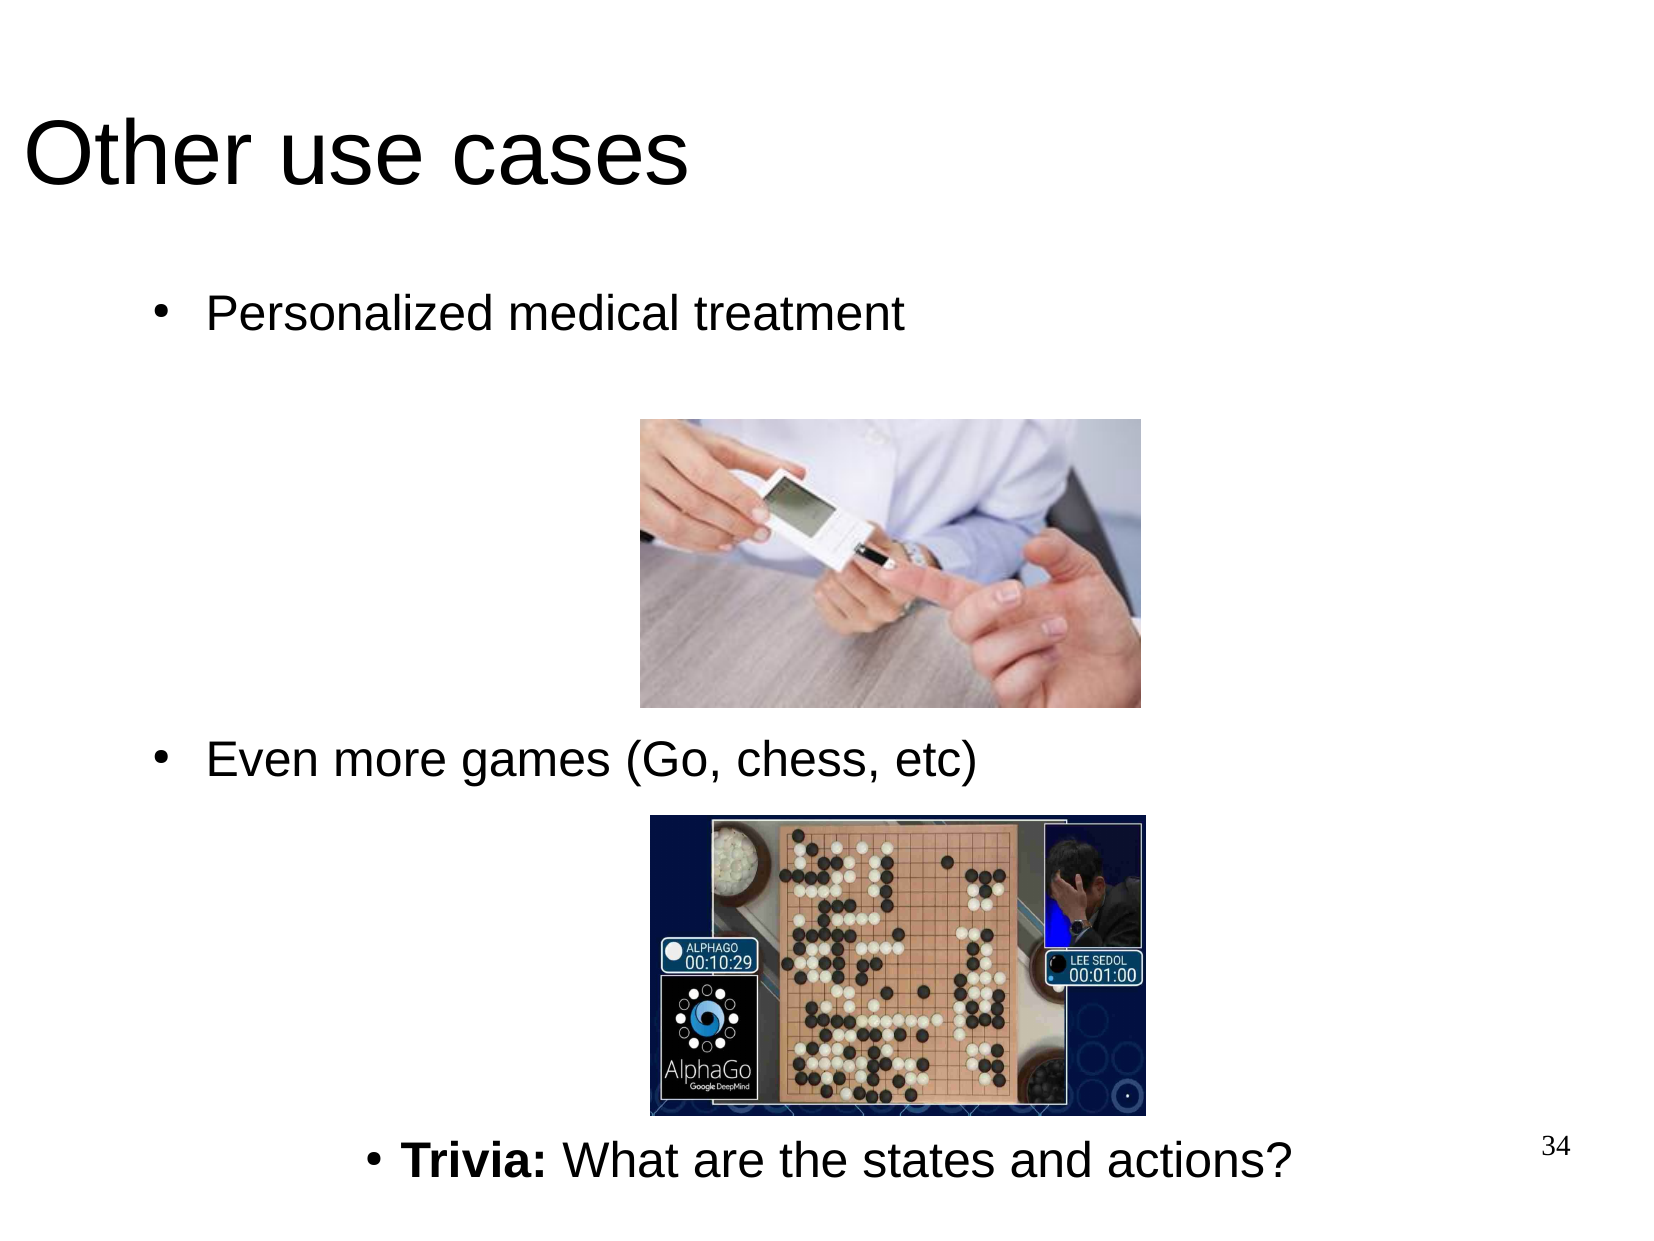

# Other use cases
Personalized medical treatment
Even more games (Go, chess, etc)
Trivia: What are the states and actions?
34